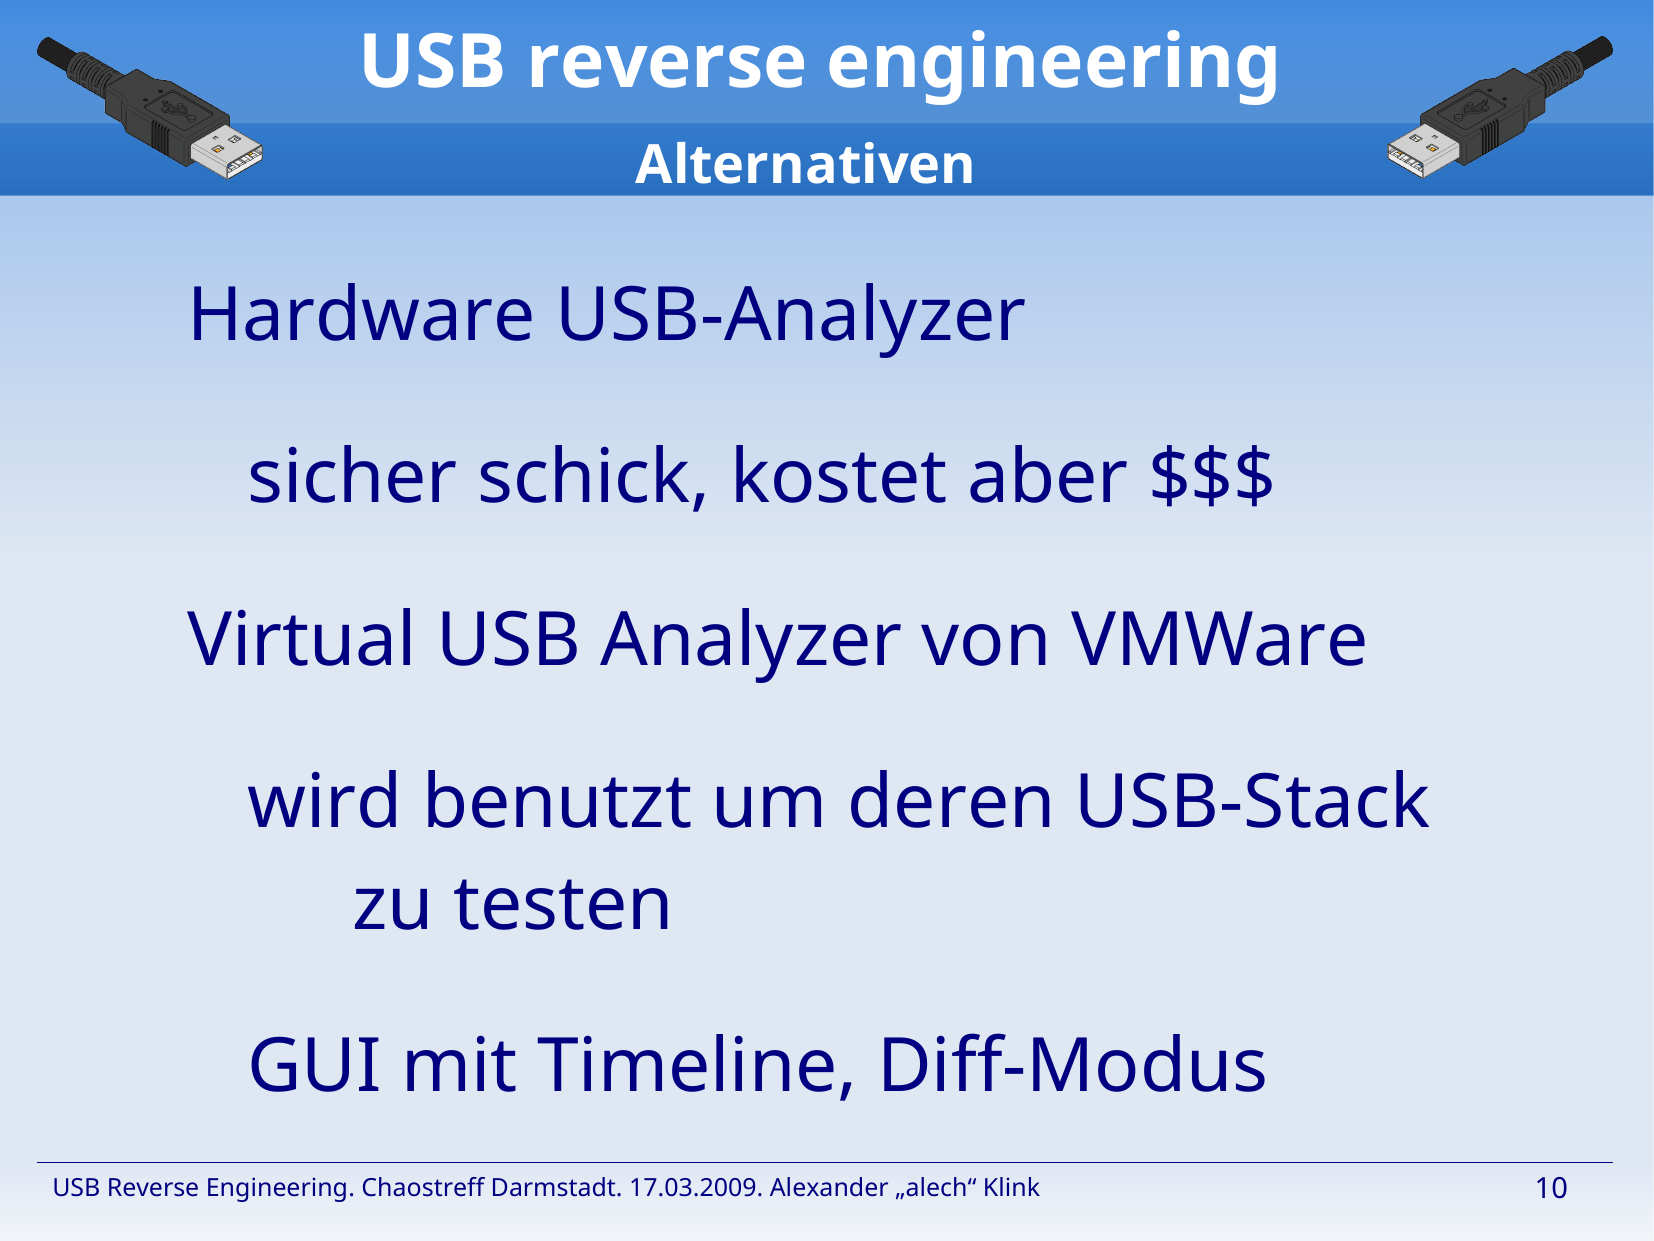

# USB reverse engineering
Alternativen
Hardware USB-Analyzer
sicher schick, kostet aber $$$
Virtual USB Analyzer von VMWare
wird benutzt um deren USB-Stack zu testen
GUI mit Timeline, Diff-Modus
USB Reverse Engineering. Chaostreff Darmstadt. 17.03.2009. Alexander „alech“ Klink